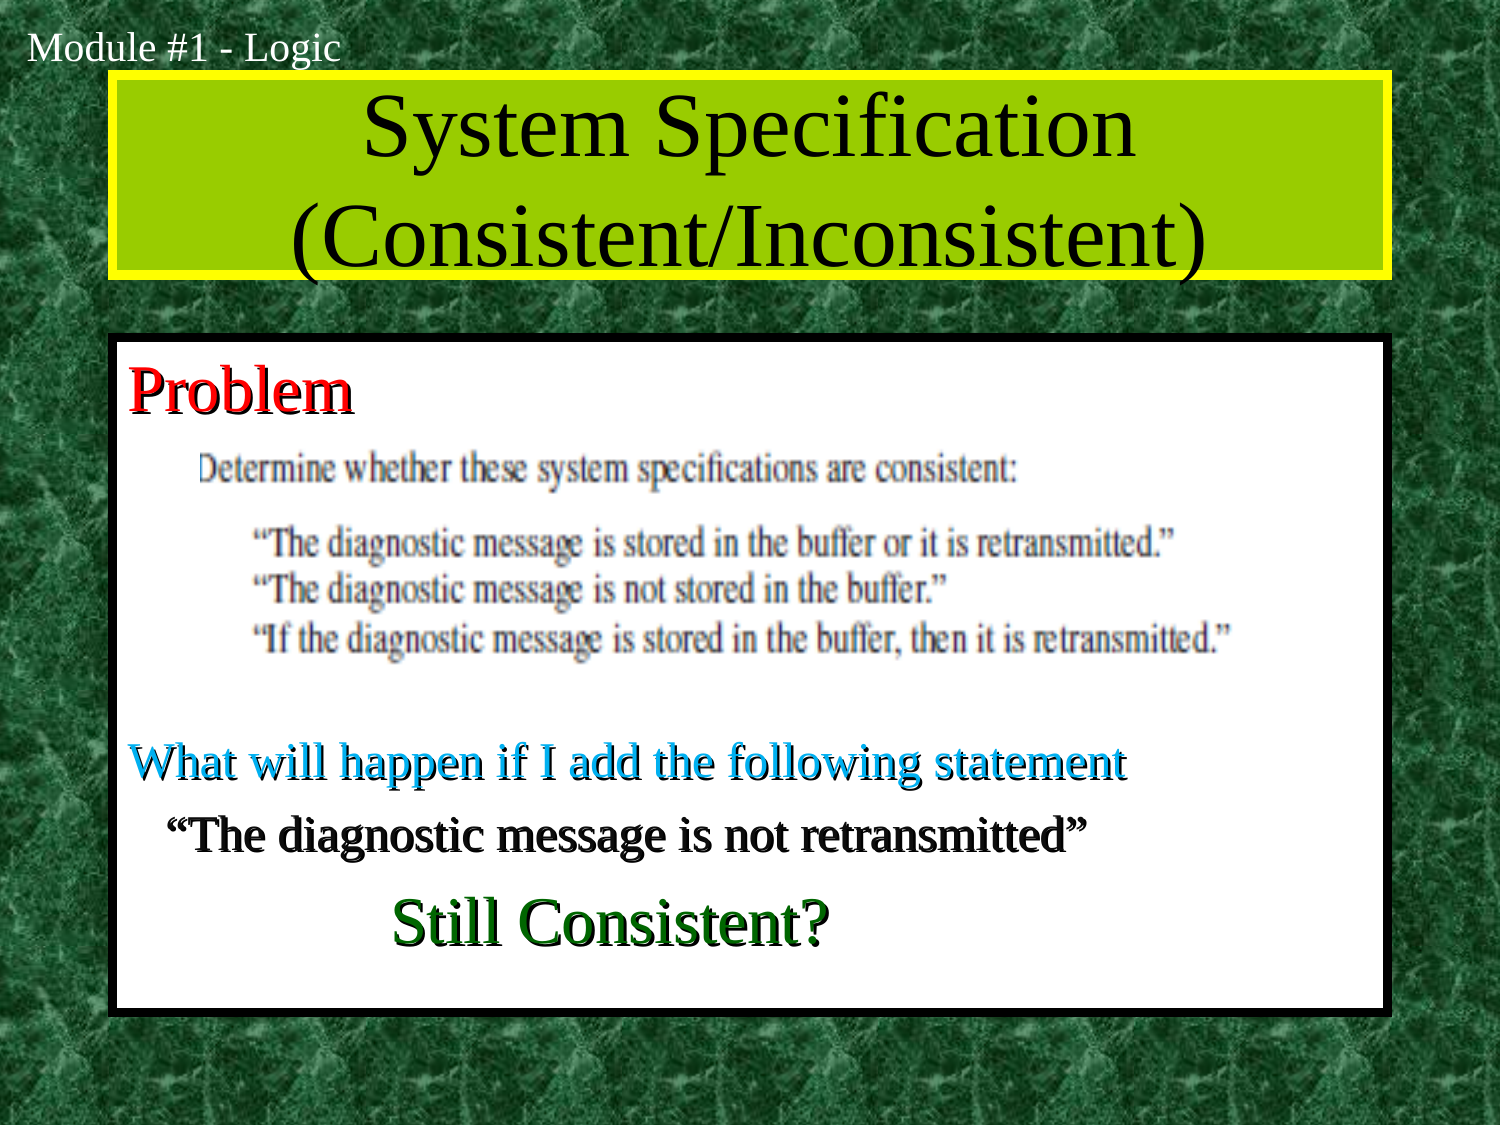

# System Specification (Consistent/Inconsistent)
Problem
What will happen if I add the following statement
 “The diagnostic message is not retransmitted”
 Still Consistent?